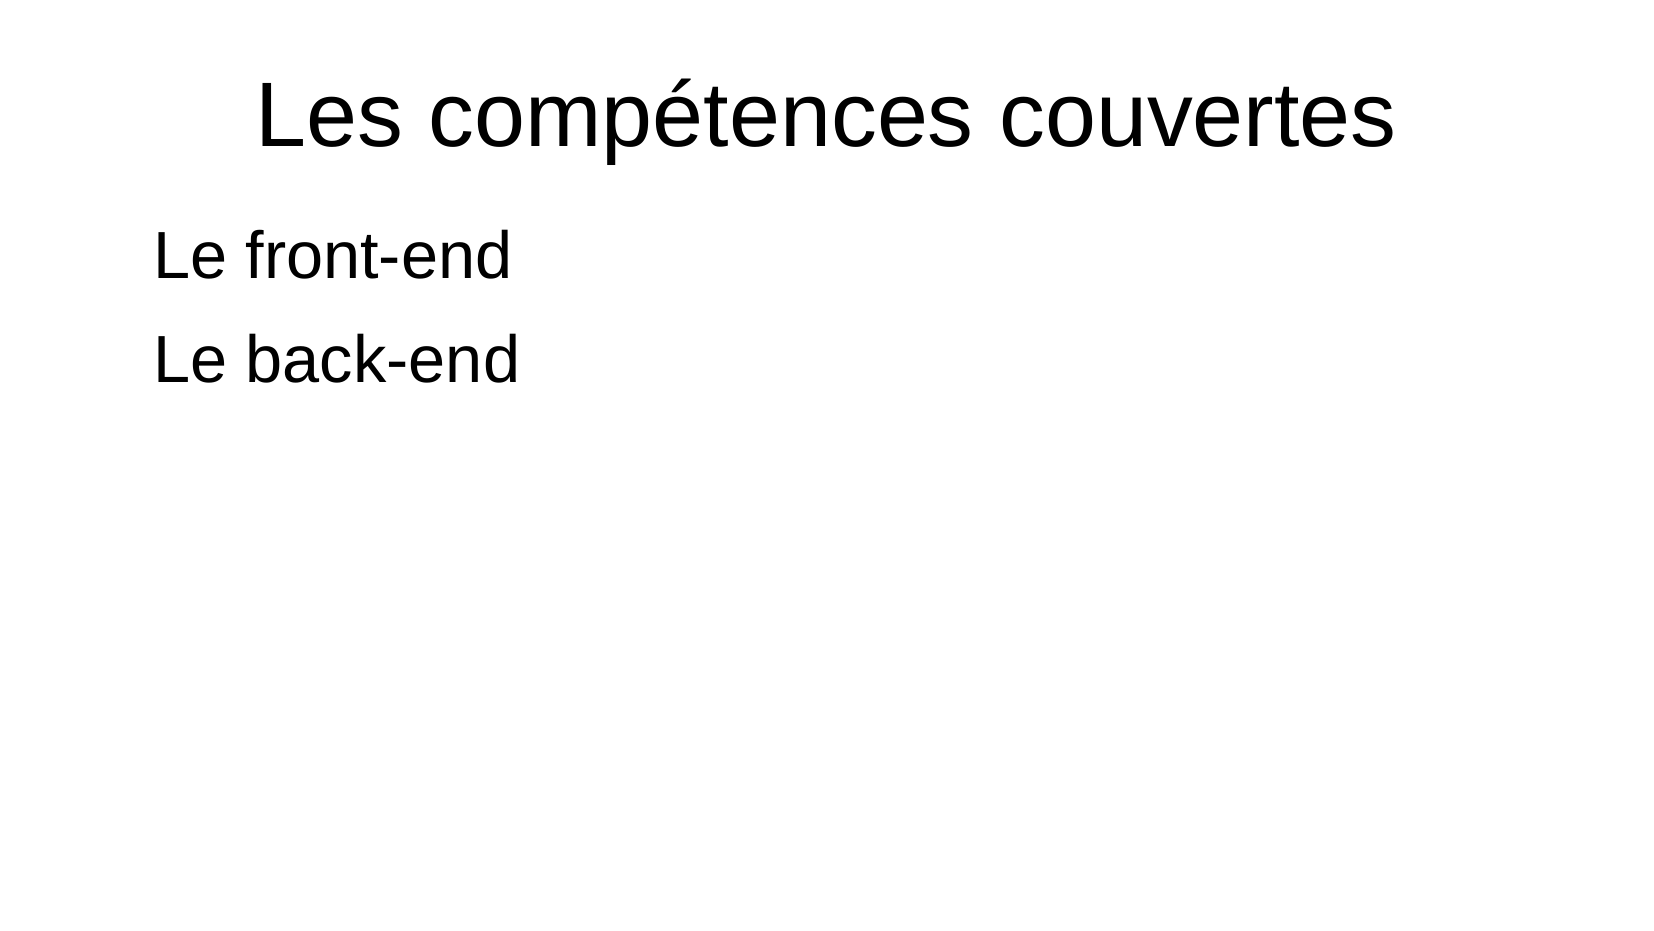

# Les compétences couvertes
Le front-end
Le back-end